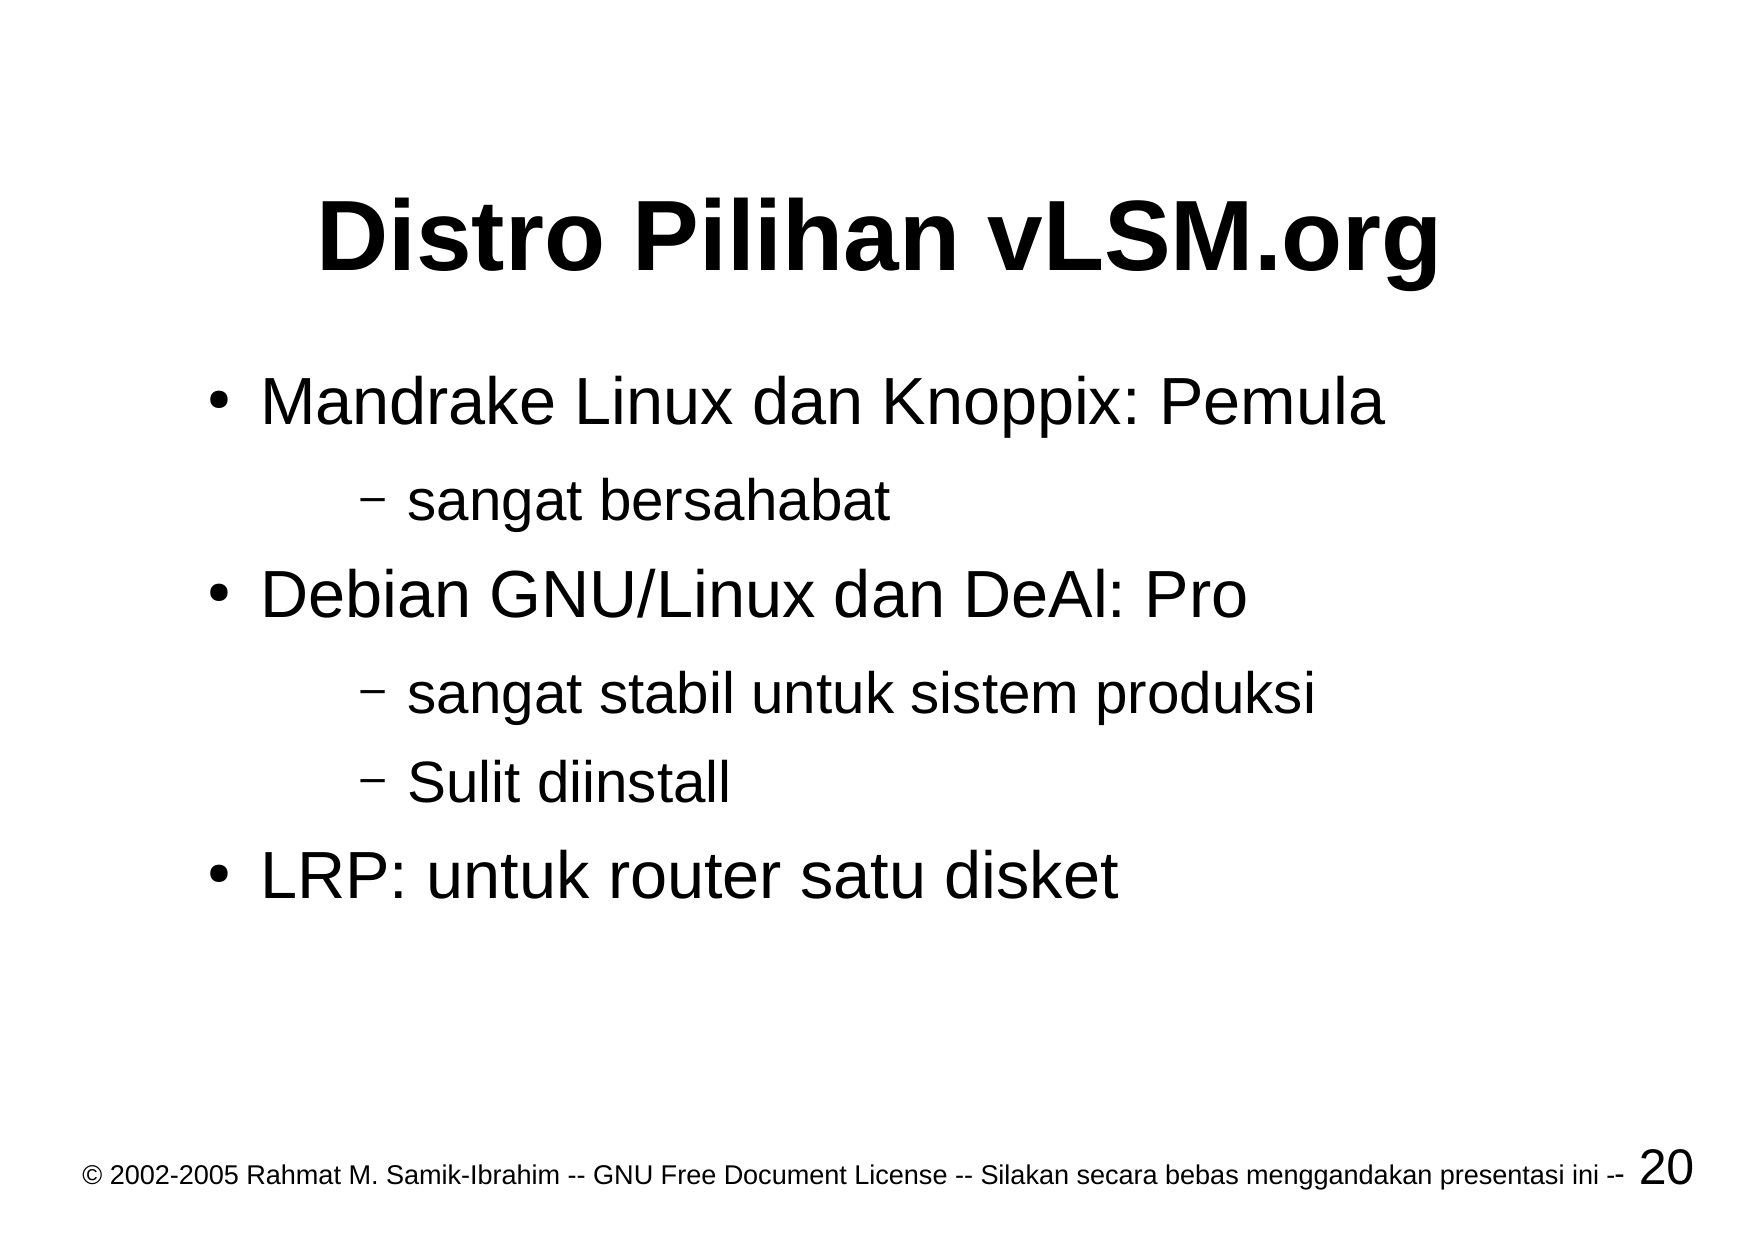

# Distro Pilihan vLSM.org
Mandrake Linux dan Knoppix: Pemula
sangat bersahabat
Debian GNU/Linux dan DeAl: Pro
sangat stabil untuk sistem produksi
Sulit diinstall
LRP: untuk router satu disket